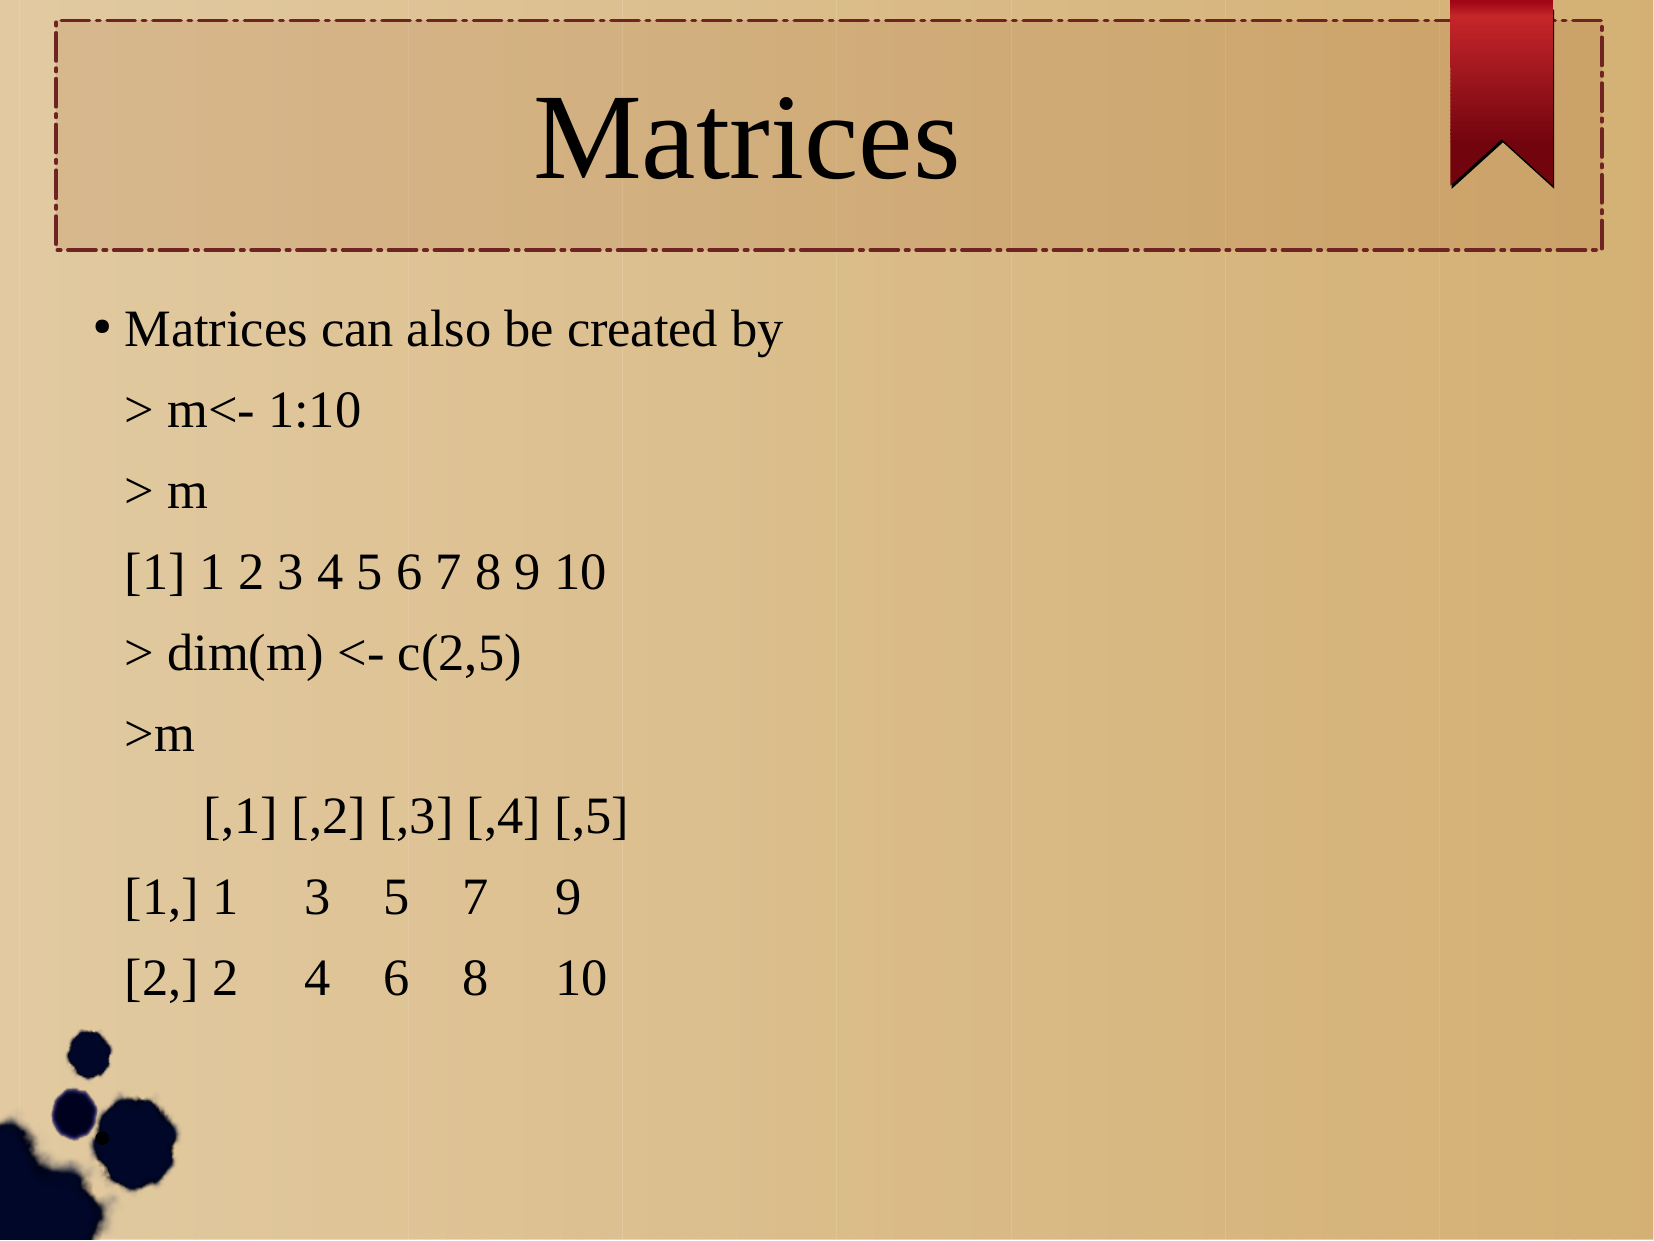

# Matrices
Matrices can also be created by
> m<- 1:10
> m
[1] 1 2 3 4 5 6 7 8 9 10
> dim(m) <- c(2,5)
>m
 [,1] [,2] [,3] [,4] [,5]
[1,] 1 3 5 7 9
[2,] 2 4 6 8 10